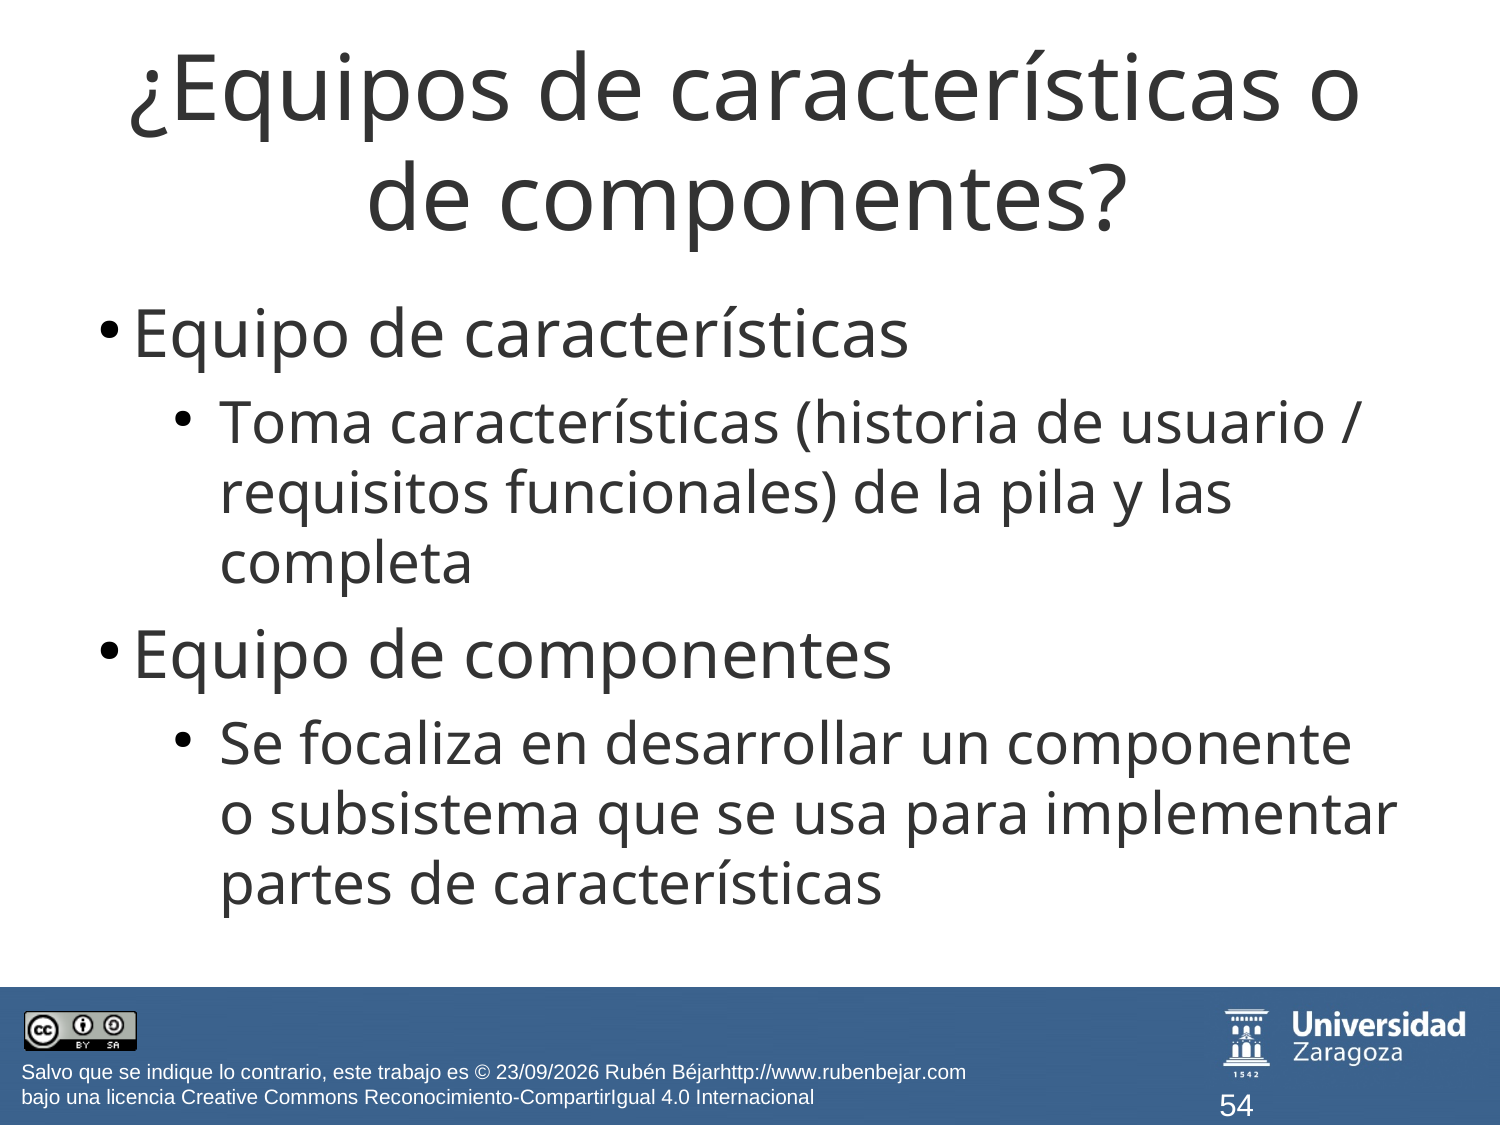

# ¿Equipos de características o de componentes?
Equipo de características
Toma características (historia de usuario / requisitos funcionales) de la pila y las completa
Equipo de componentes
Se focaliza en desarrollar un componente o subsistema que se usa para implementar partes de características